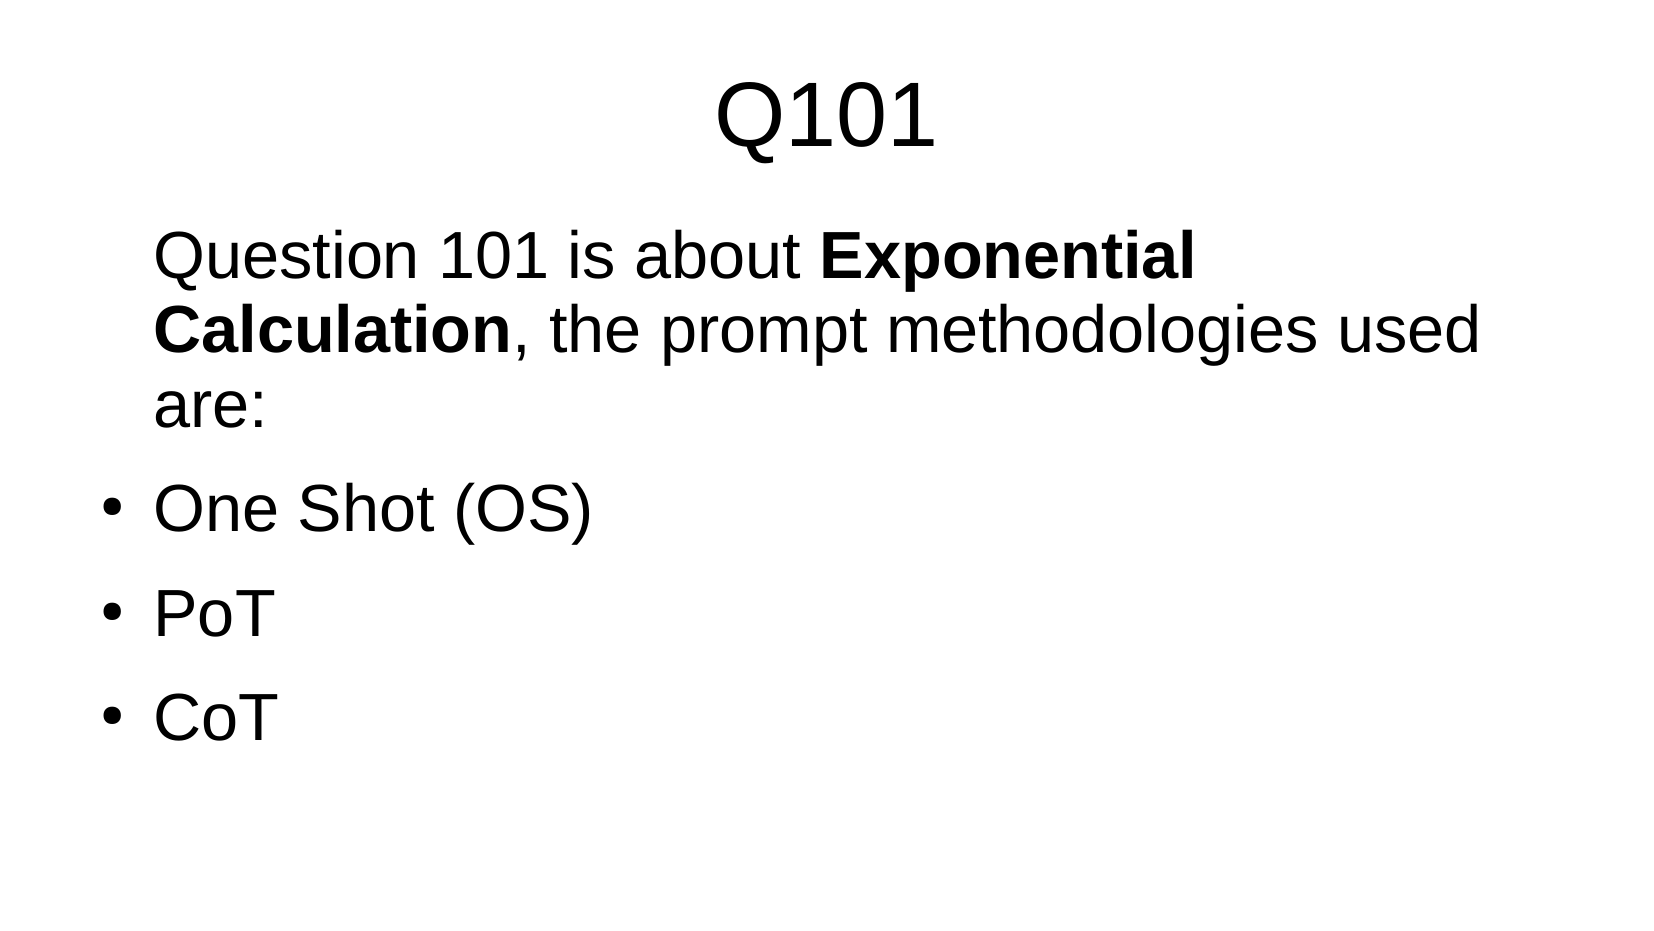

# Q101
Question 101 is about Exponential Calculation, the prompt methodologies used are:
One Shot (OS)
PoT
CoT